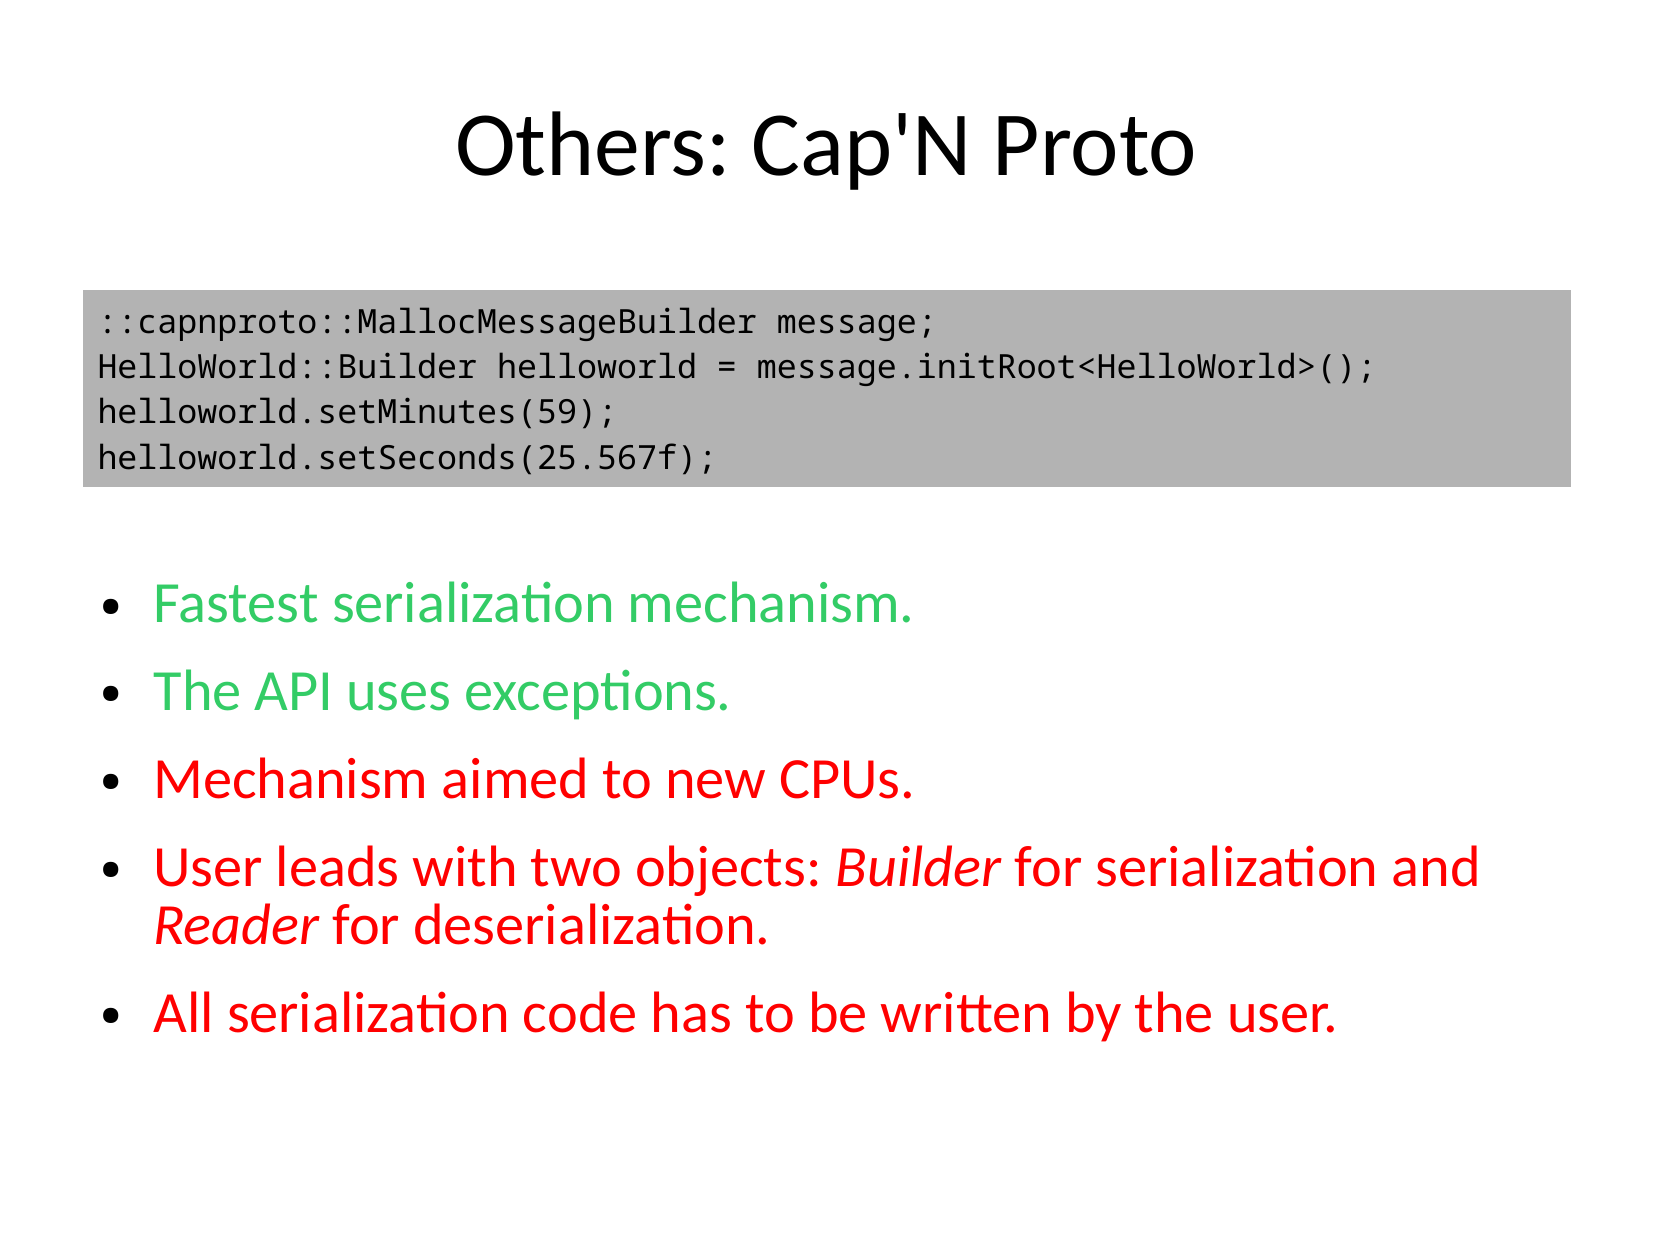

# Others: Cap'N Proto
| ::capnproto::MallocMessageBuilder message; HelloWorld::Builder helloworld = message.initRoot<HelloWorld>(); helloworld.setMinutes(59); helloworld.setSeconds(25.567f); |
| --- |
Fastest serialization mechanism.
The API uses exceptions.
Mechanism aimed to new CPUs.
User leads with two objects: Builder for serialization and Reader for deserialization.
All serialization code has to be written by the user.